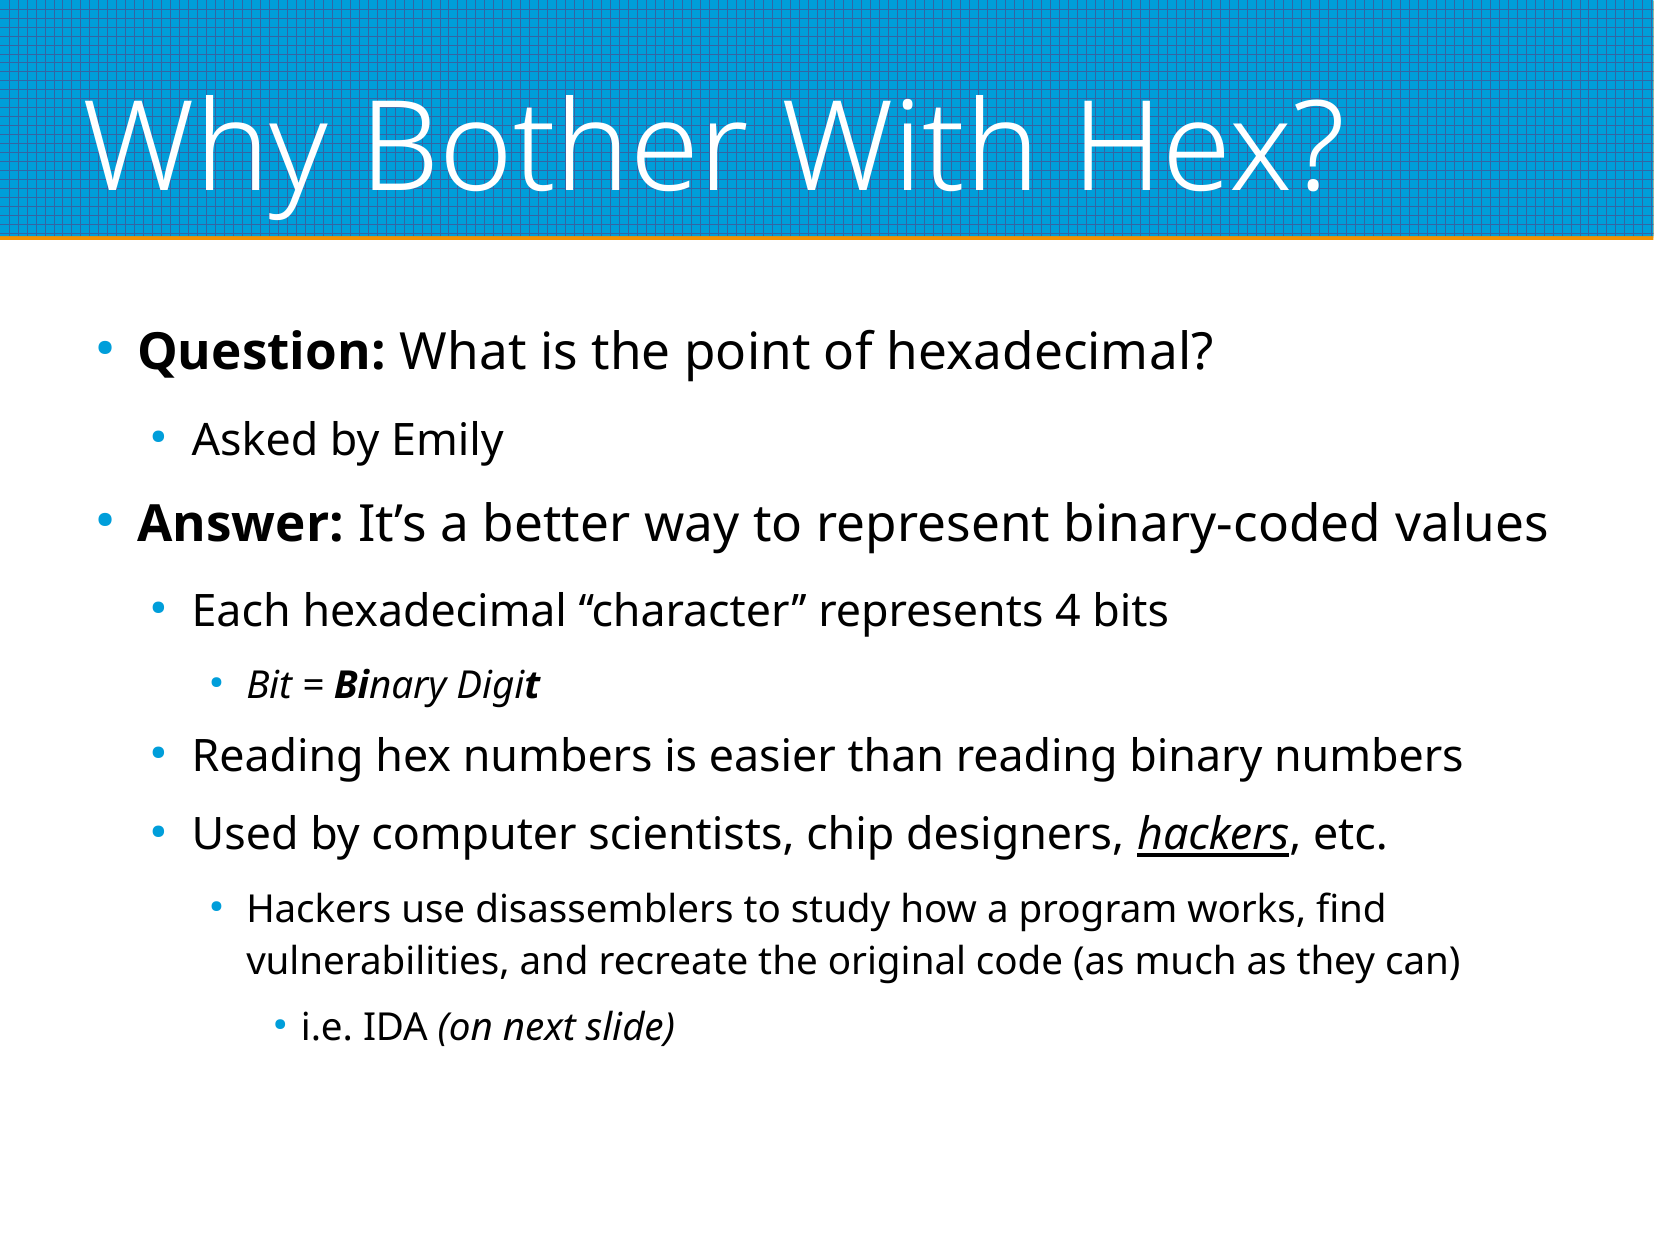

# Why Bother With Hex?
Question: What is the point of hexadecimal?
Asked by Emily
Answer: It’s a better way to represent binary-coded values
Each hexadecimal ‘‘character’’ represents 4 bits
Bit = Binary Digit
Reading hex numbers is easier than reading binary numbers
Used by computer scientists, chip designers, hackers, etc.
Hackers use disassemblers to study how a program works, find vulnerabilities, and recreate the original code (as much as they can)
i.e. IDA (on next slide)